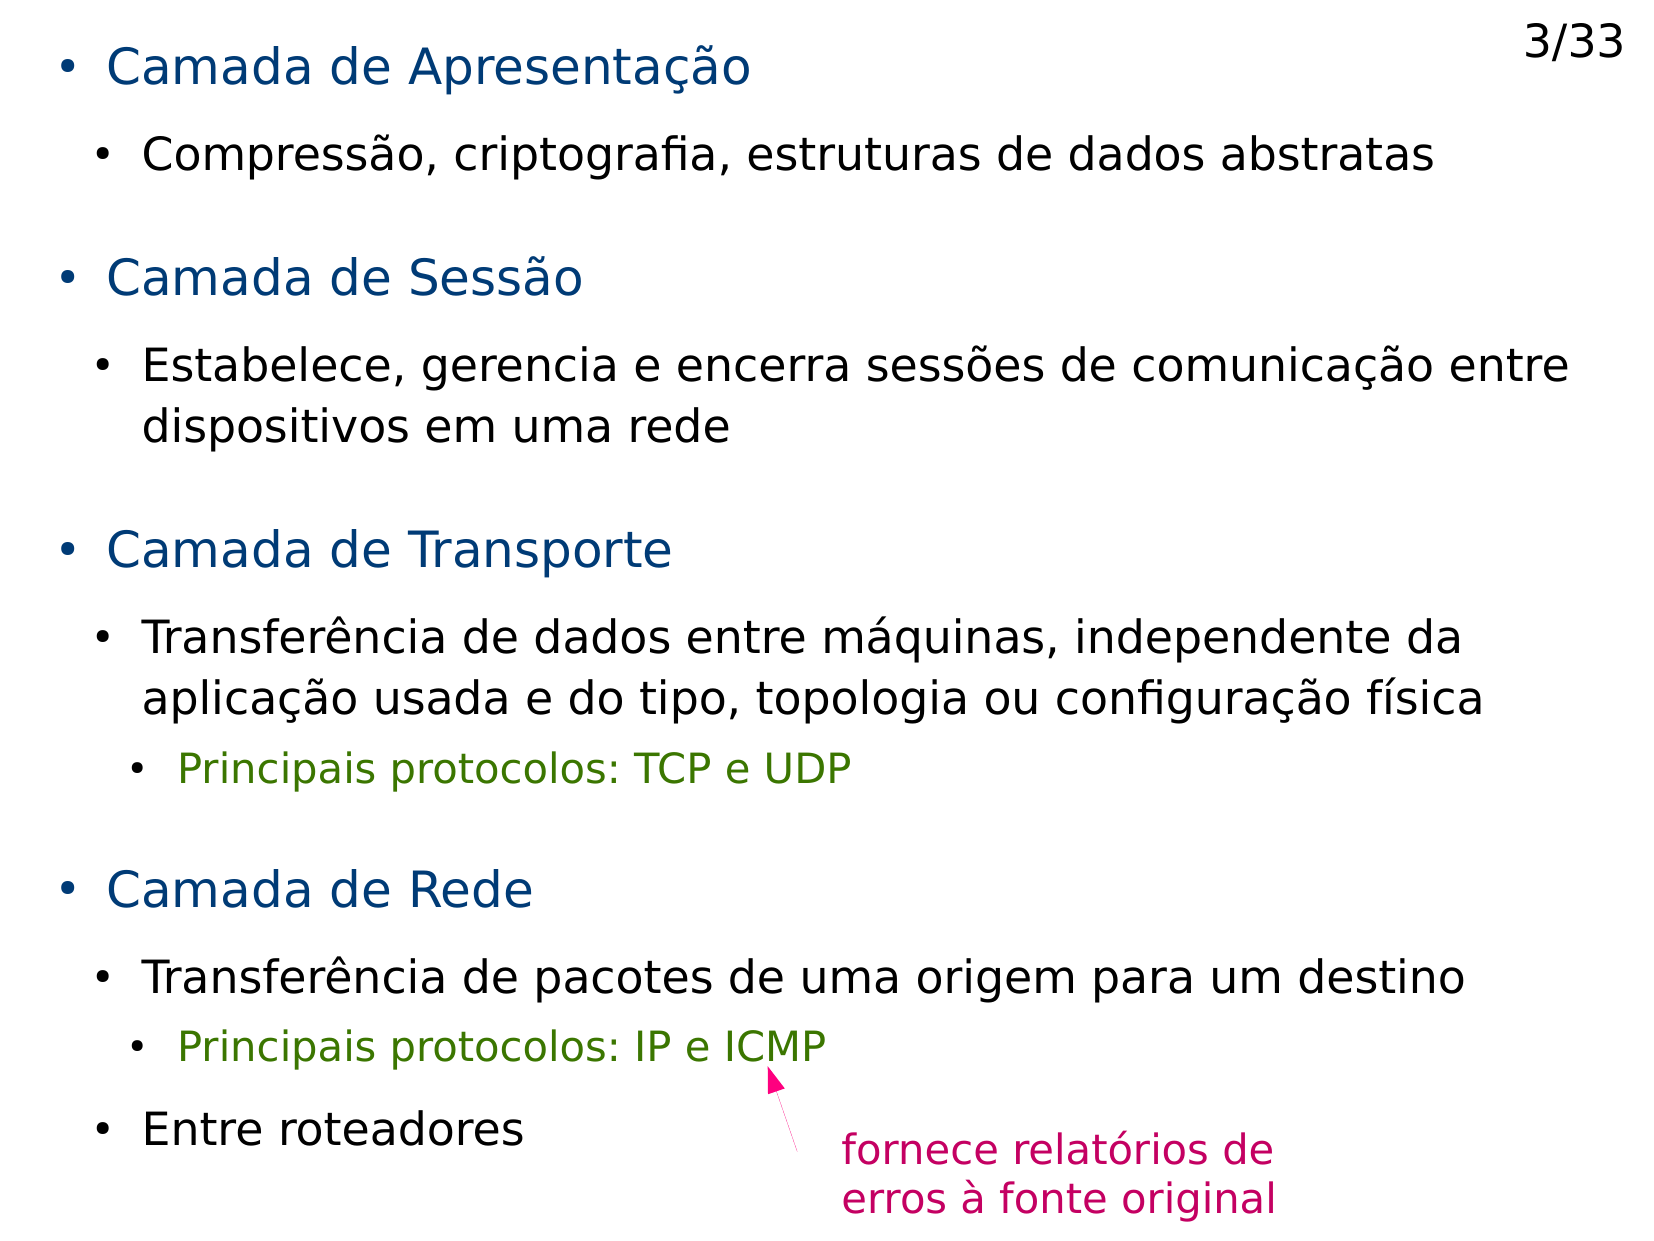

3
#
Camada de Apresentação
Compressão, criptografia, estruturas de dados abstratas
Camada de Sessão
Estabelece, gerencia e encerra sessões de comunicação entre dispositivos em uma rede
Camada de Transporte
Transferência de dados entre máquinas, independente da aplicação usada e do tipo, topologia ou configuração física
Principais protocolos: TCP e UDP
Camada de Rede
Transferência de pacotes de uma origem para um destino
Principais protocolos: IP e ICMP
Entre roteadores
fornece relatórios de erros à fonte original